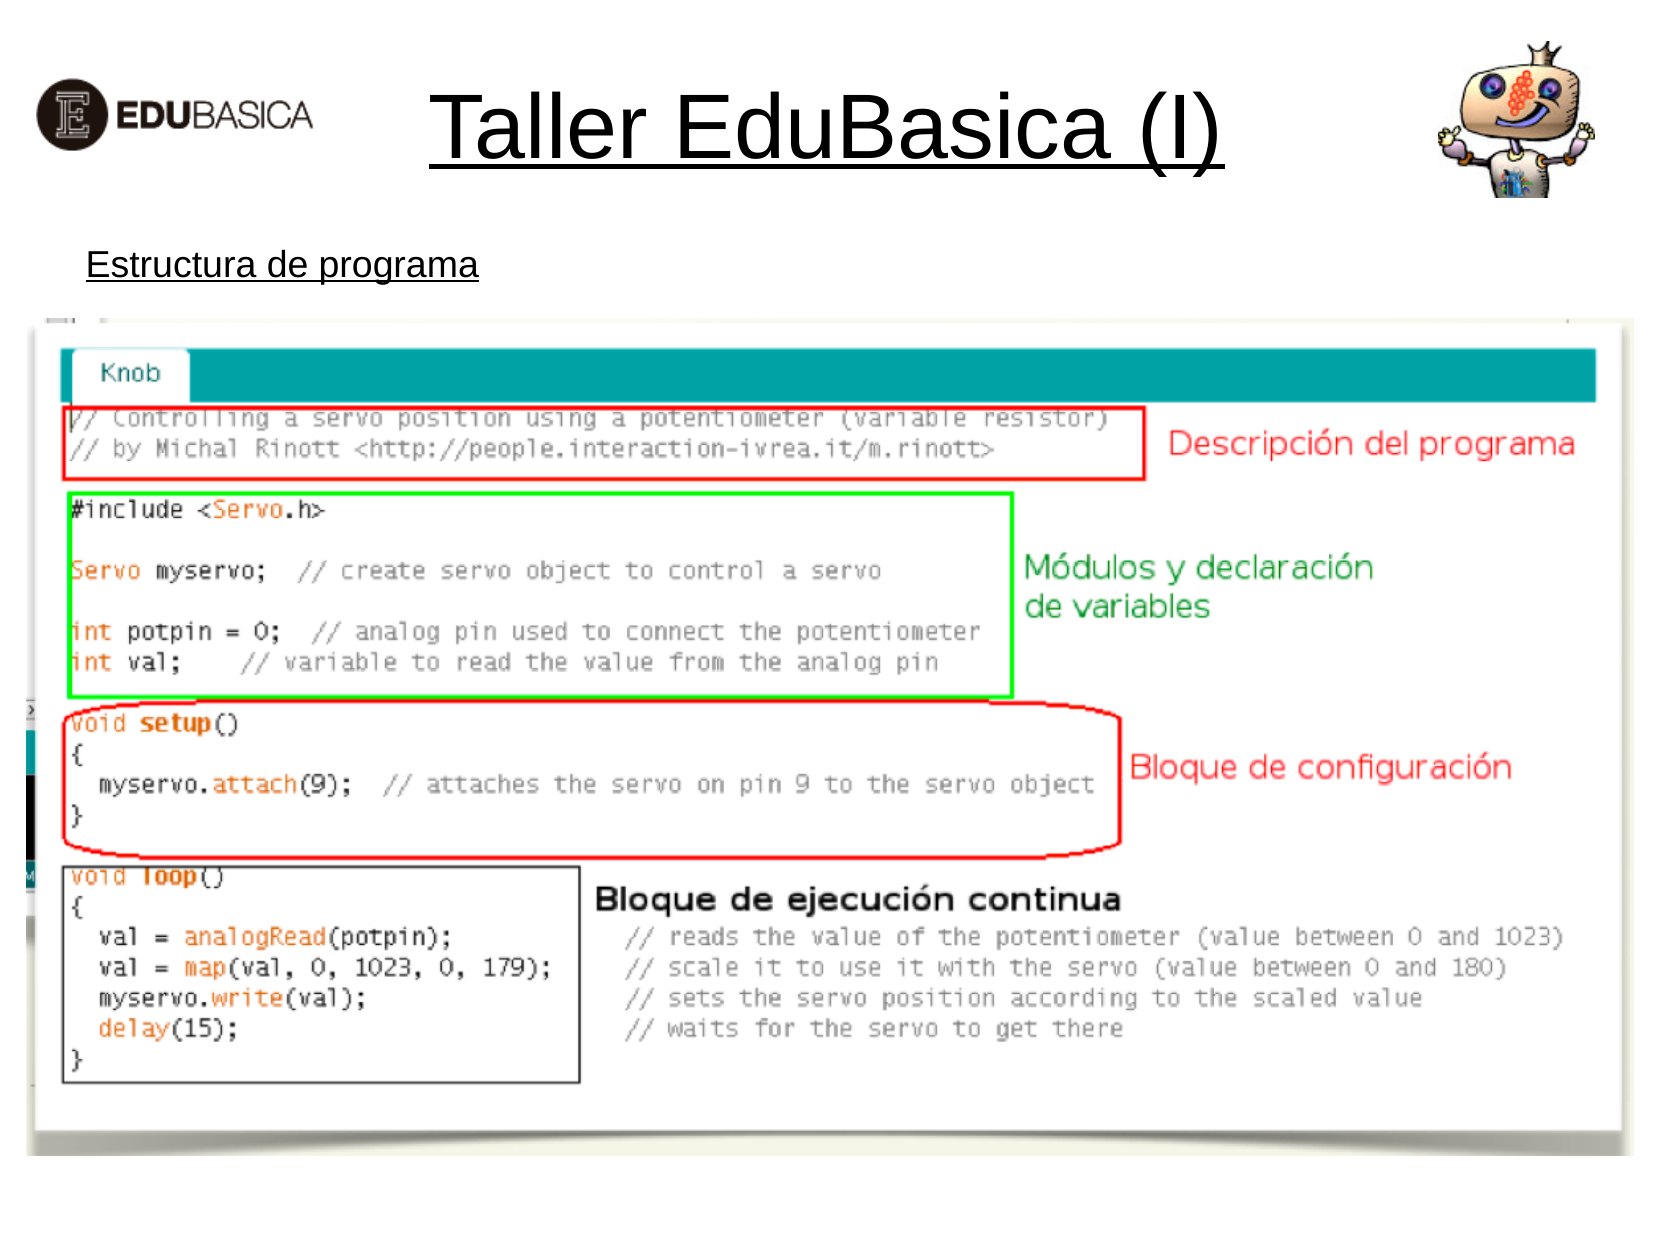

# Taller EduBasica (I)
Estructura de programa